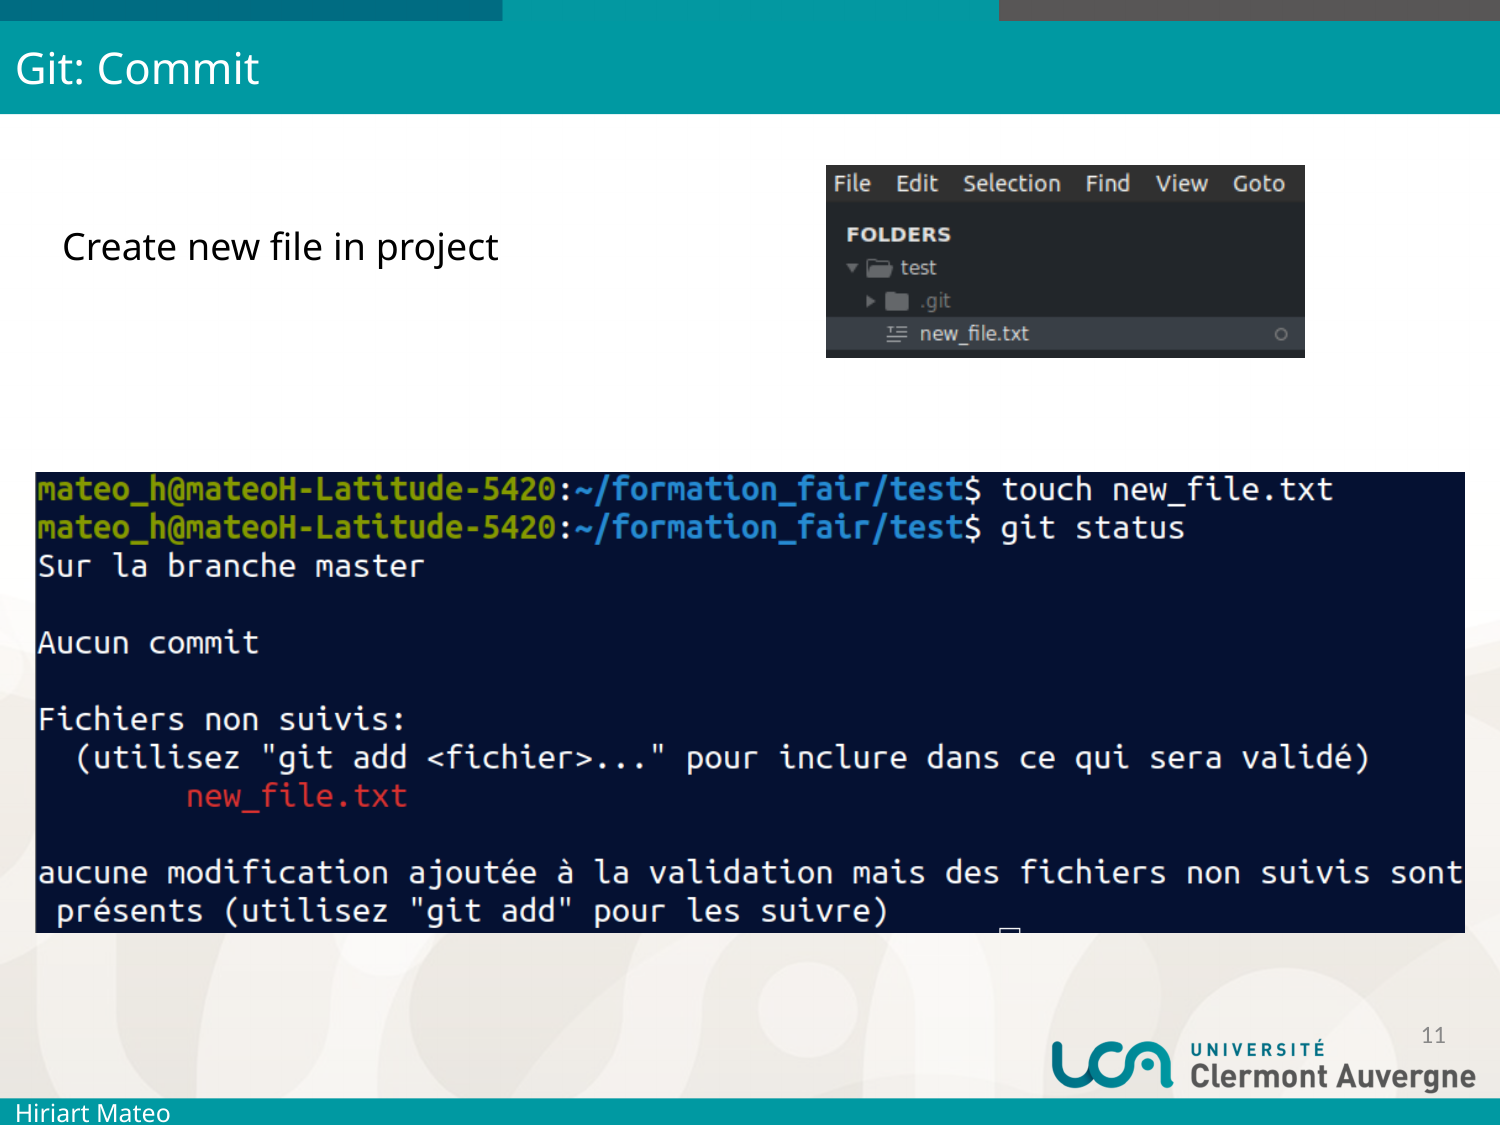

Git: Commit
Create new file in project
11
Hiriart Mateo